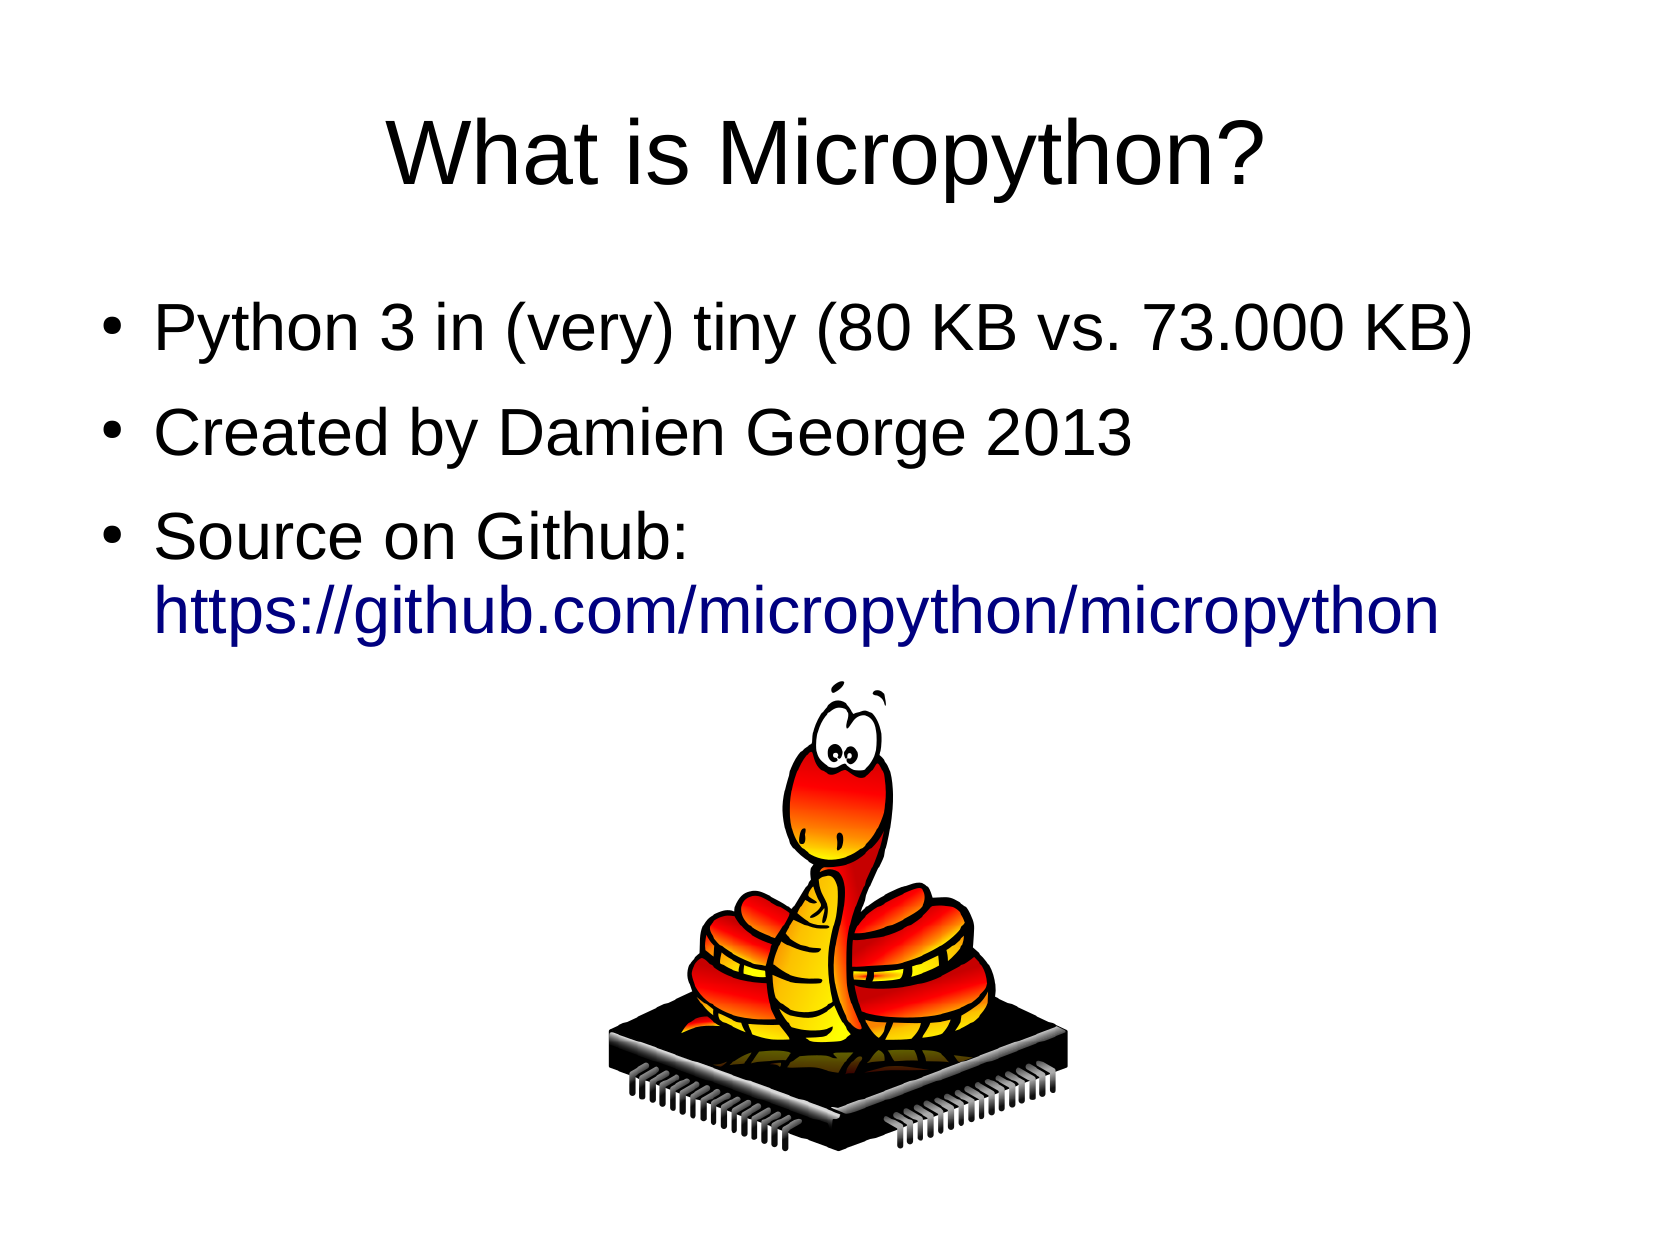

# What is Micropython?
Python 3 in (very) tiny (80 KB vs. 73.000 KB)
Created by Damien George 2013
Source on Github: https://github.com/micropython/micropython